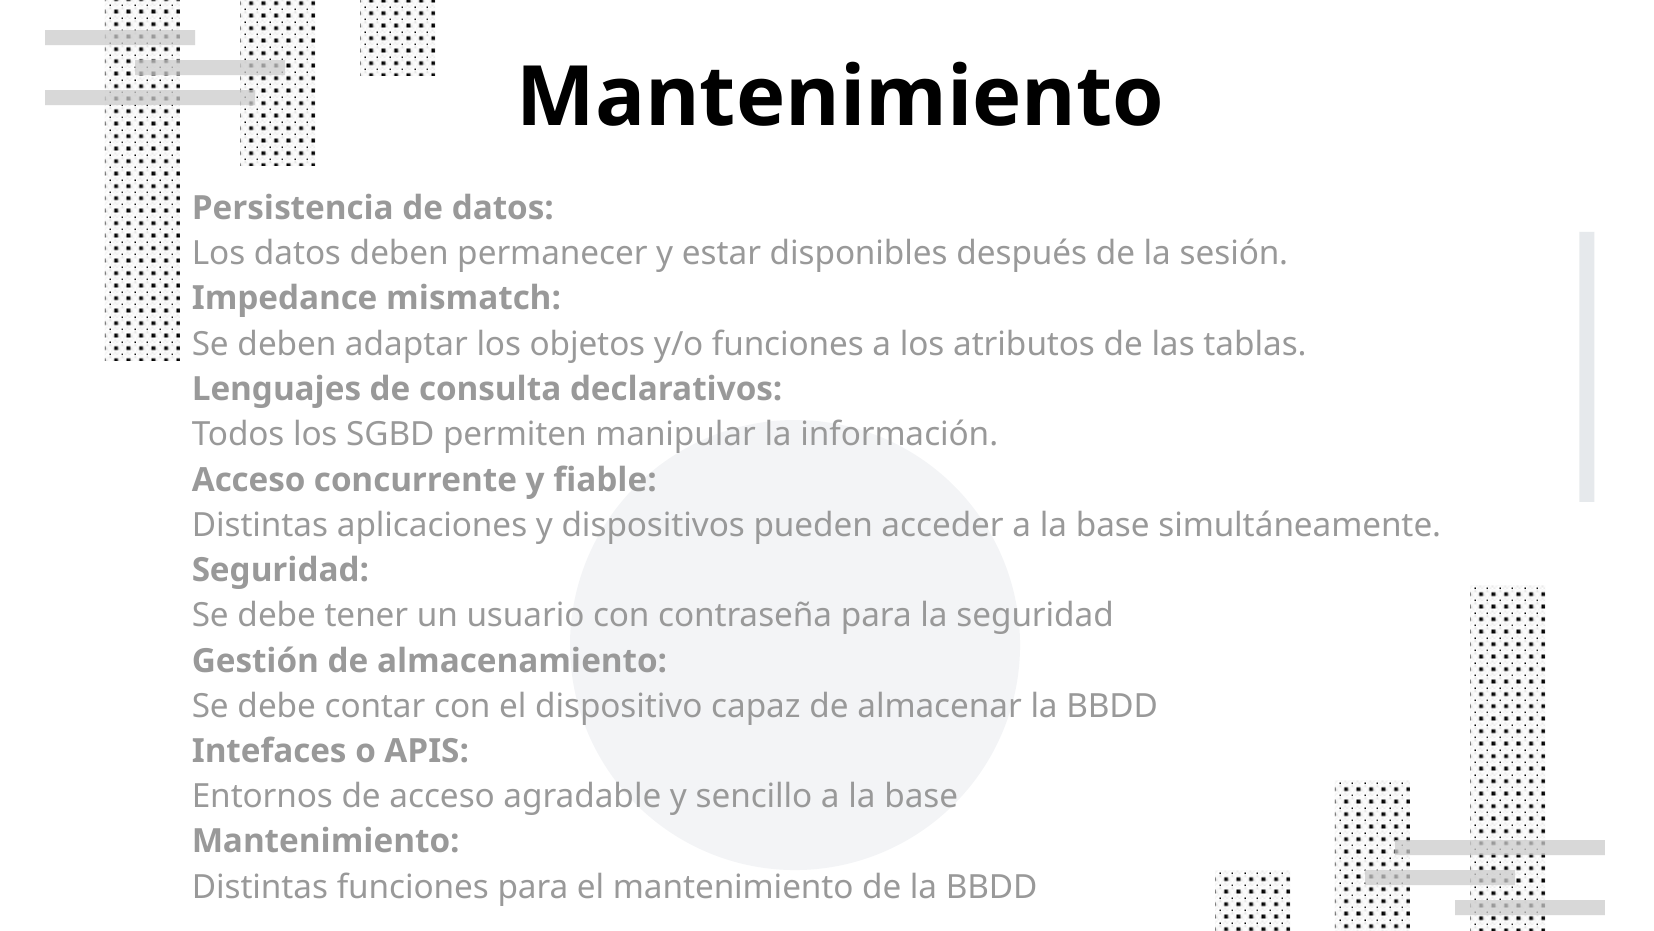

Mantenimiento
Persistencia de datos:
Los datos deben permanecer y estar disponibles después de la sesión.
Impedance mismatch:
Se deben adaptar los objetos y/o funciones a los atributos de las tablas.
Lenguajes de consulta declarativos:
Todos los SGBD permiten manipular la información.
Acceso concurrente y fiable:
Distintas aplicaciones y dispositivos pueden acceder a la base simultáneamente.
Seguridad:
Se debe tener un usuario con contraseña para la seguridad
Gestión de almacenamiento:
Se debe contar con el dispositivo capaz de almacenar la BBDD
Intefaces o APIS:
Entornos de acceso agradable y sencillo a la base
Mantenimiento:
Distintas funciones para el mantenimiento de la BBDD